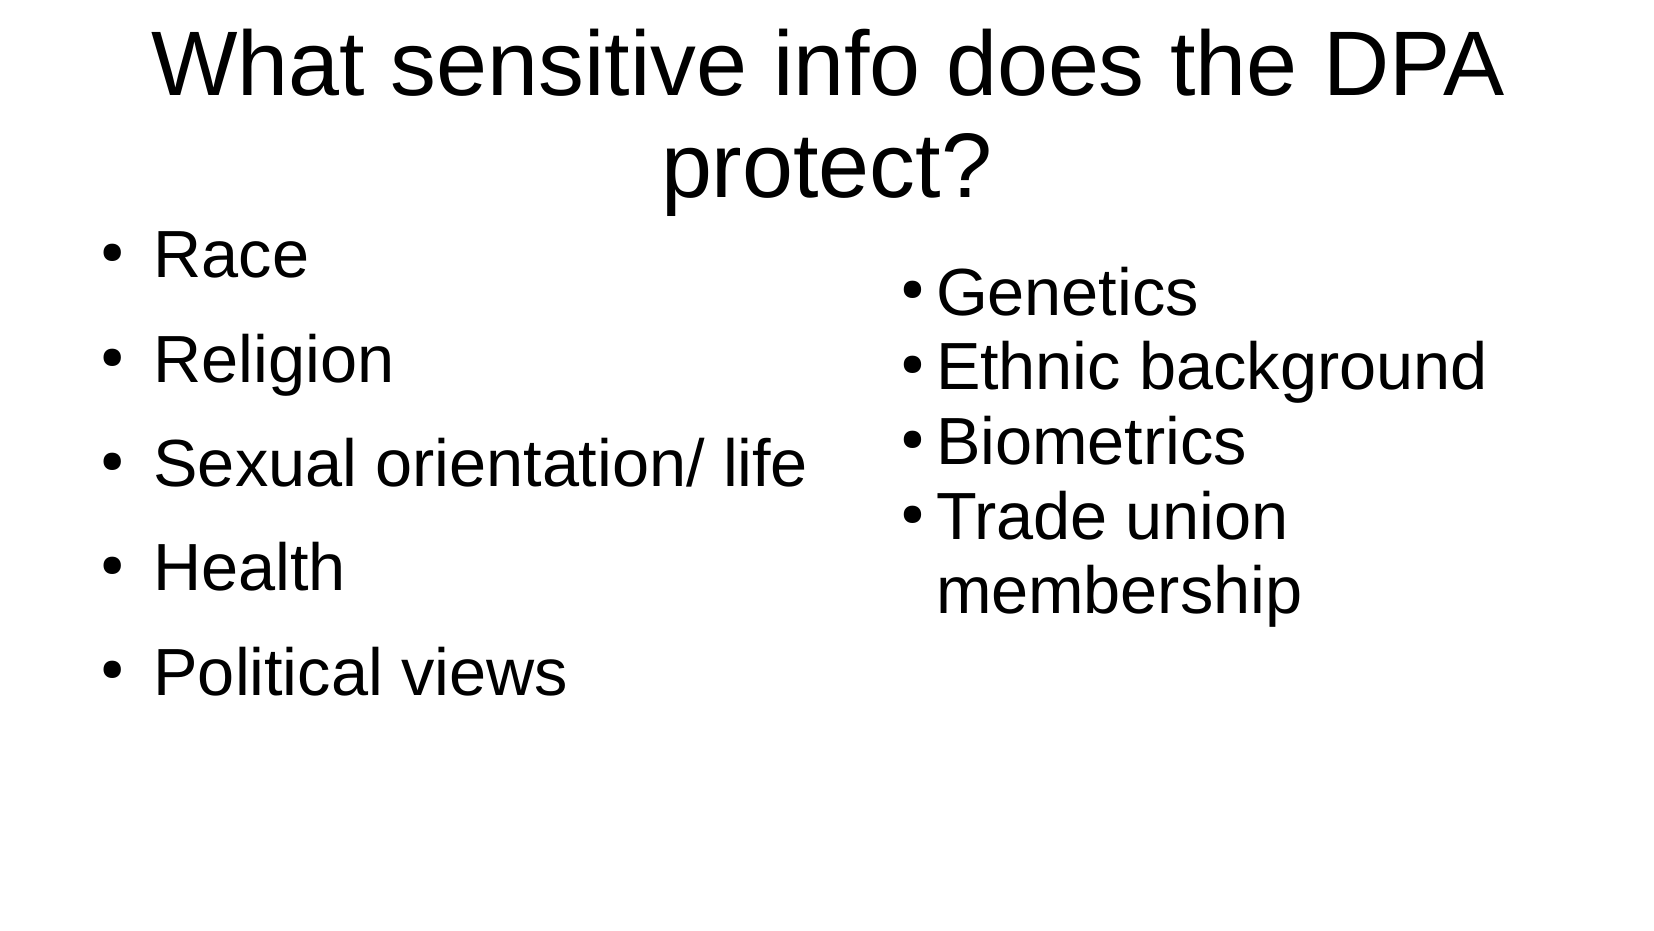

# What sensitive info does the DPA protect?
Race
Religion
Sexual orientation/ life
Health
Political views
Genetics
Ethnic background
Biometrics
Trade union membership